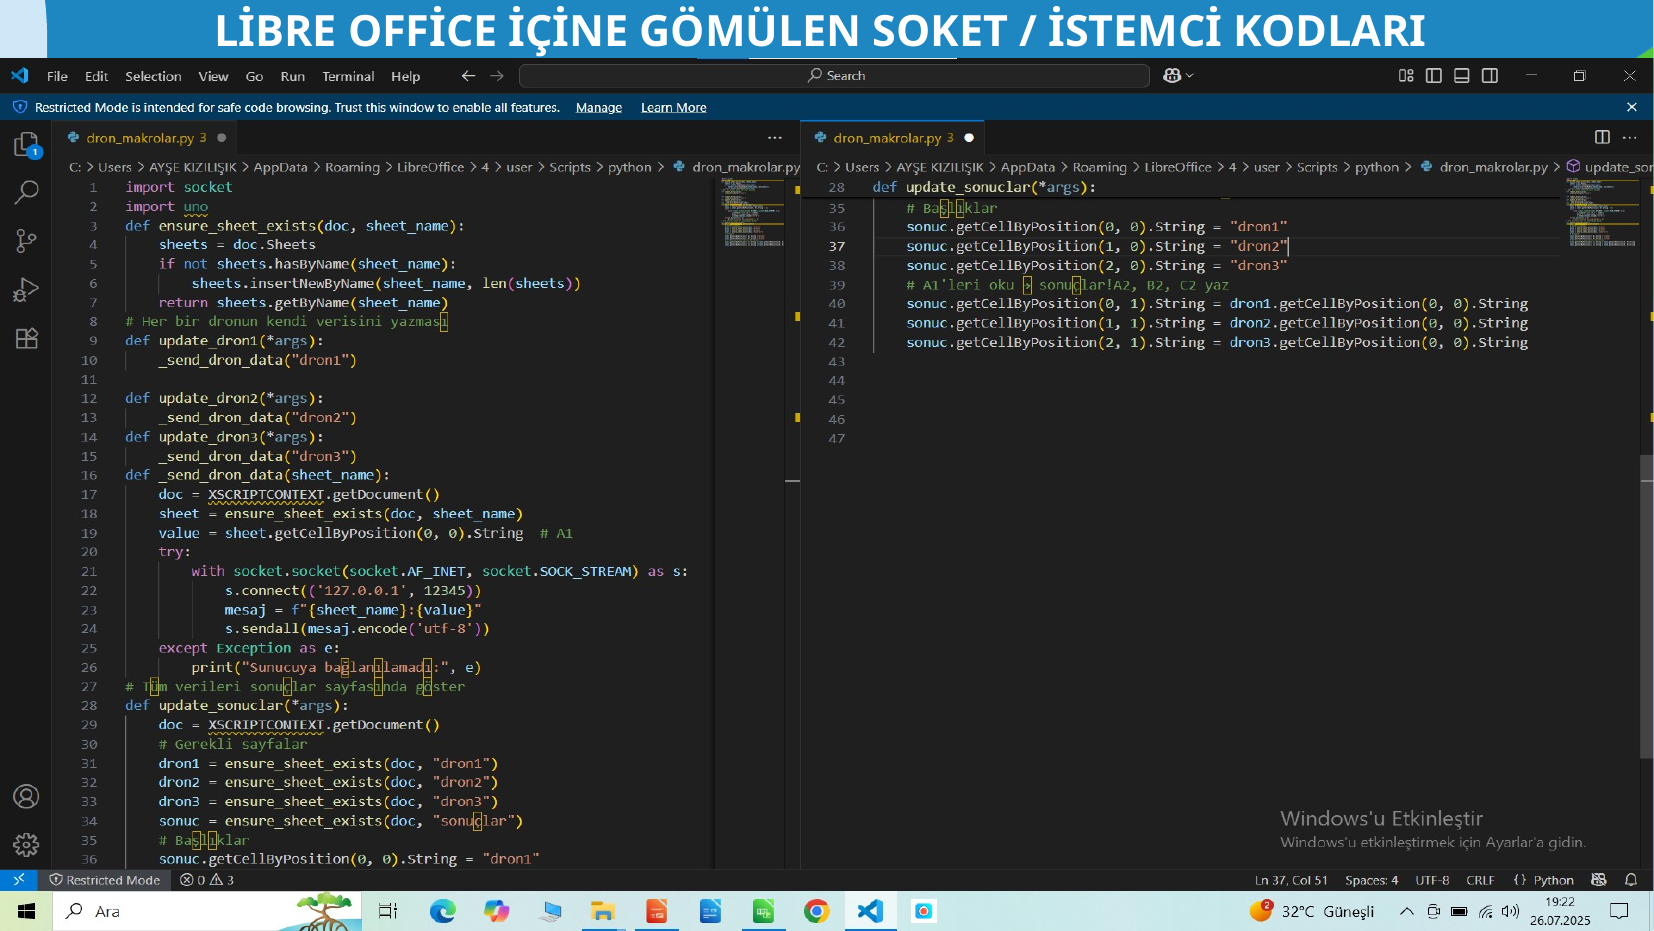

# LİBRE OFFİCE İÇİNE GÖMÜLEN SOKET / İSTEMCİ KODLARI